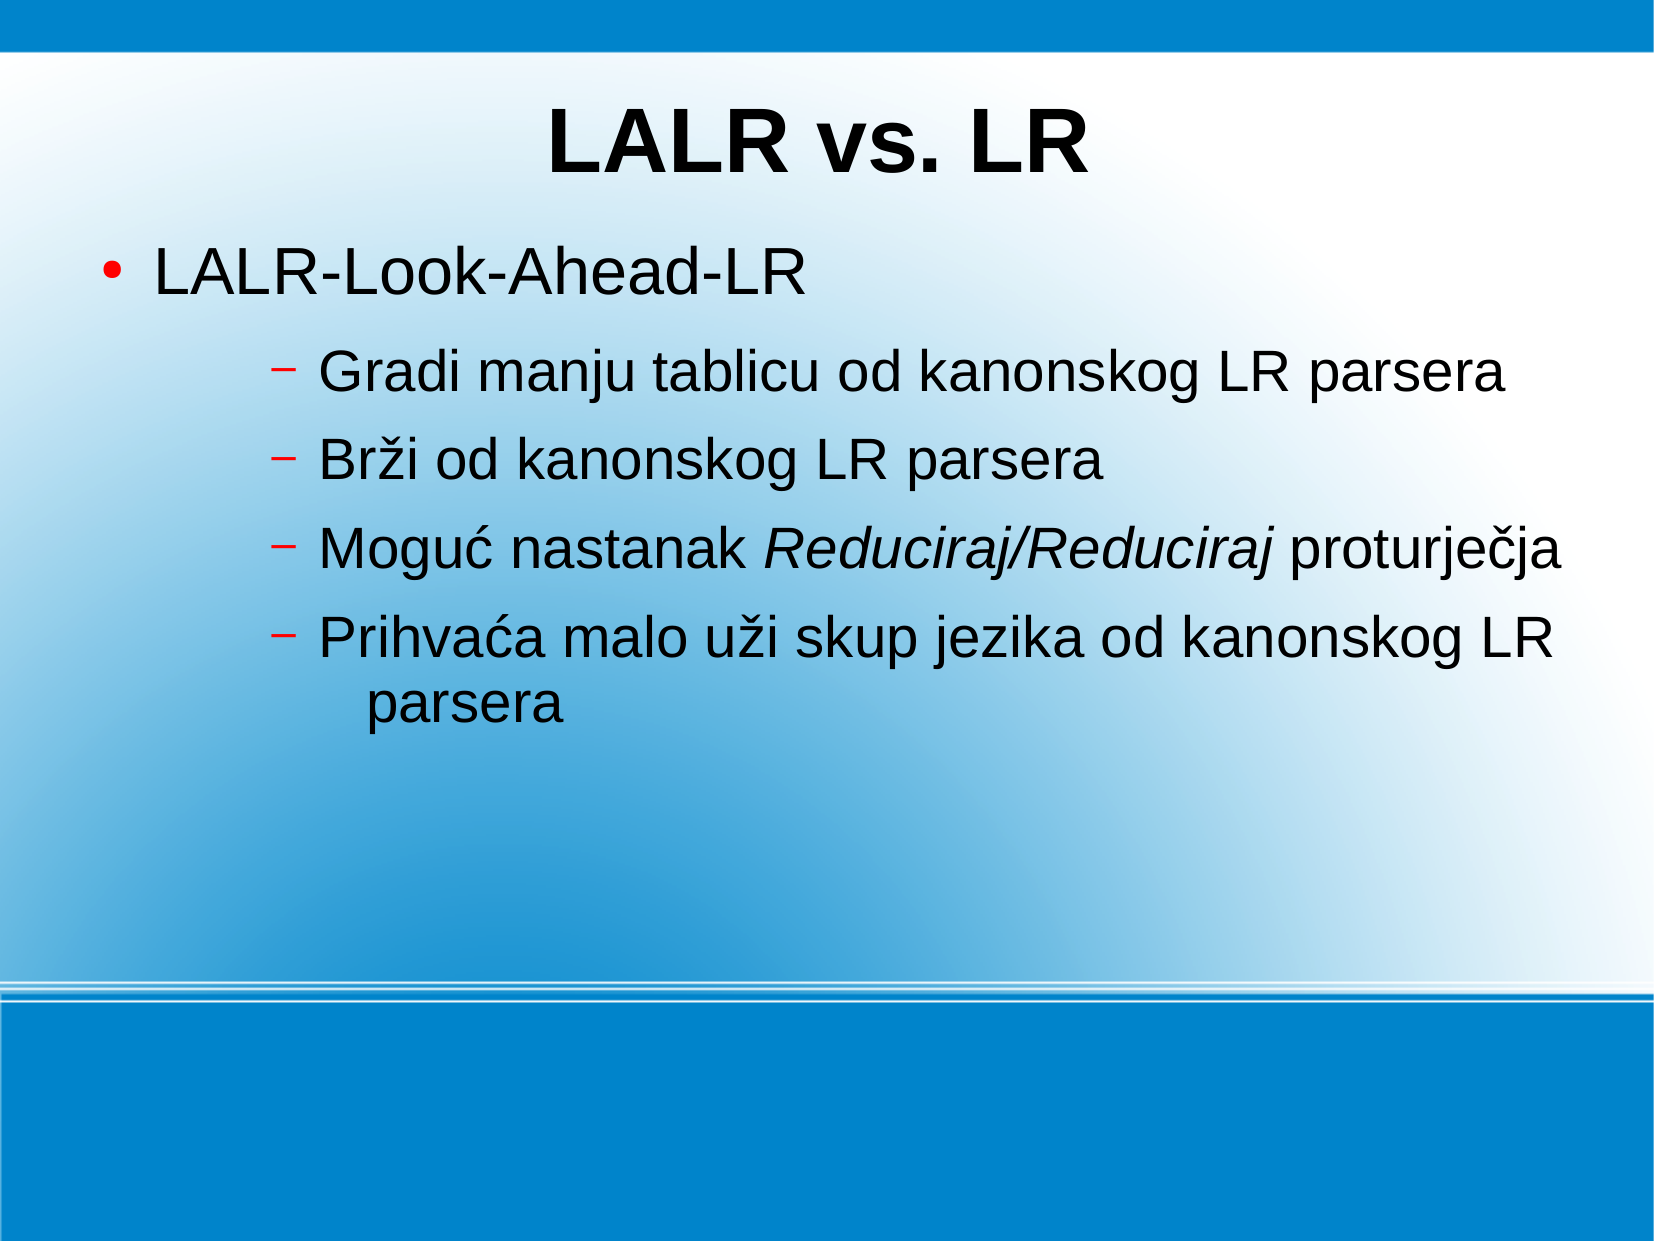

LALR vs. LR
# LALR-Look-Ahead-LR
Gradi manju tablicu od kanonskog LR parsera
Brži od kanonskog LR parsera
Moguć nastanak Reduciraj/Reduciraj proturječja
Prihvaća malo uži skup jezika od kanonskog LR parsera